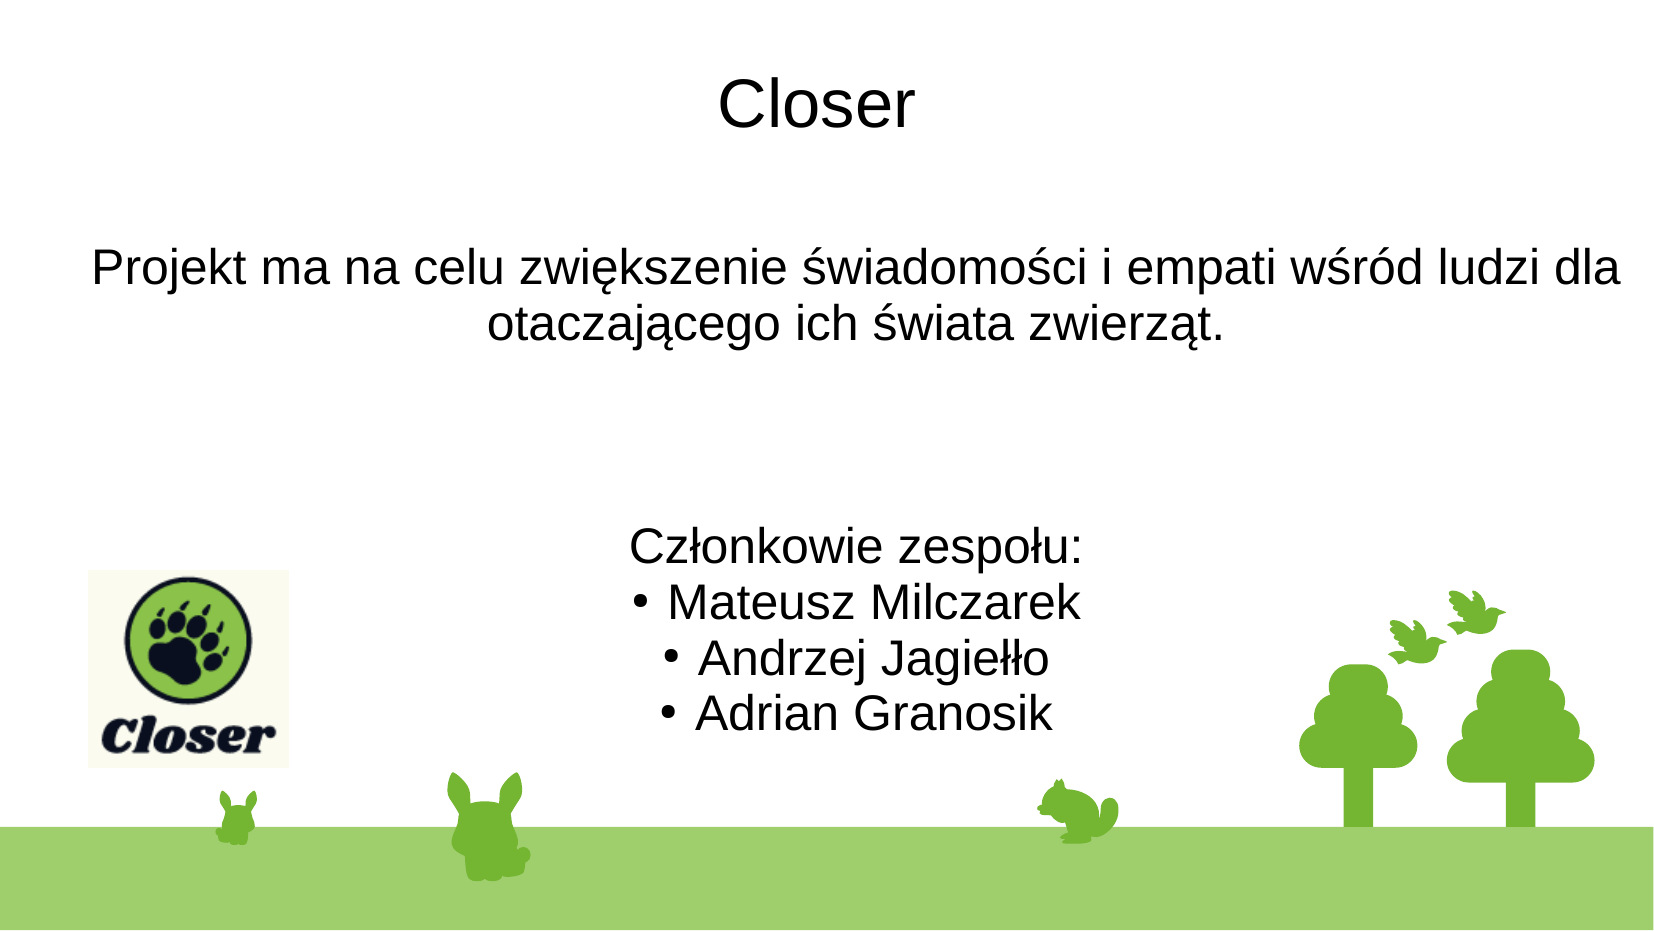

# Closer
Projekt ma na celu zwiększenie świadomości i empati wśród ludzi dla otaczającego ich świata zwierząt.
Członkowie zespołu:
Mateusz Milczarek
Andrzej Jagiełło
Adrian Granosik